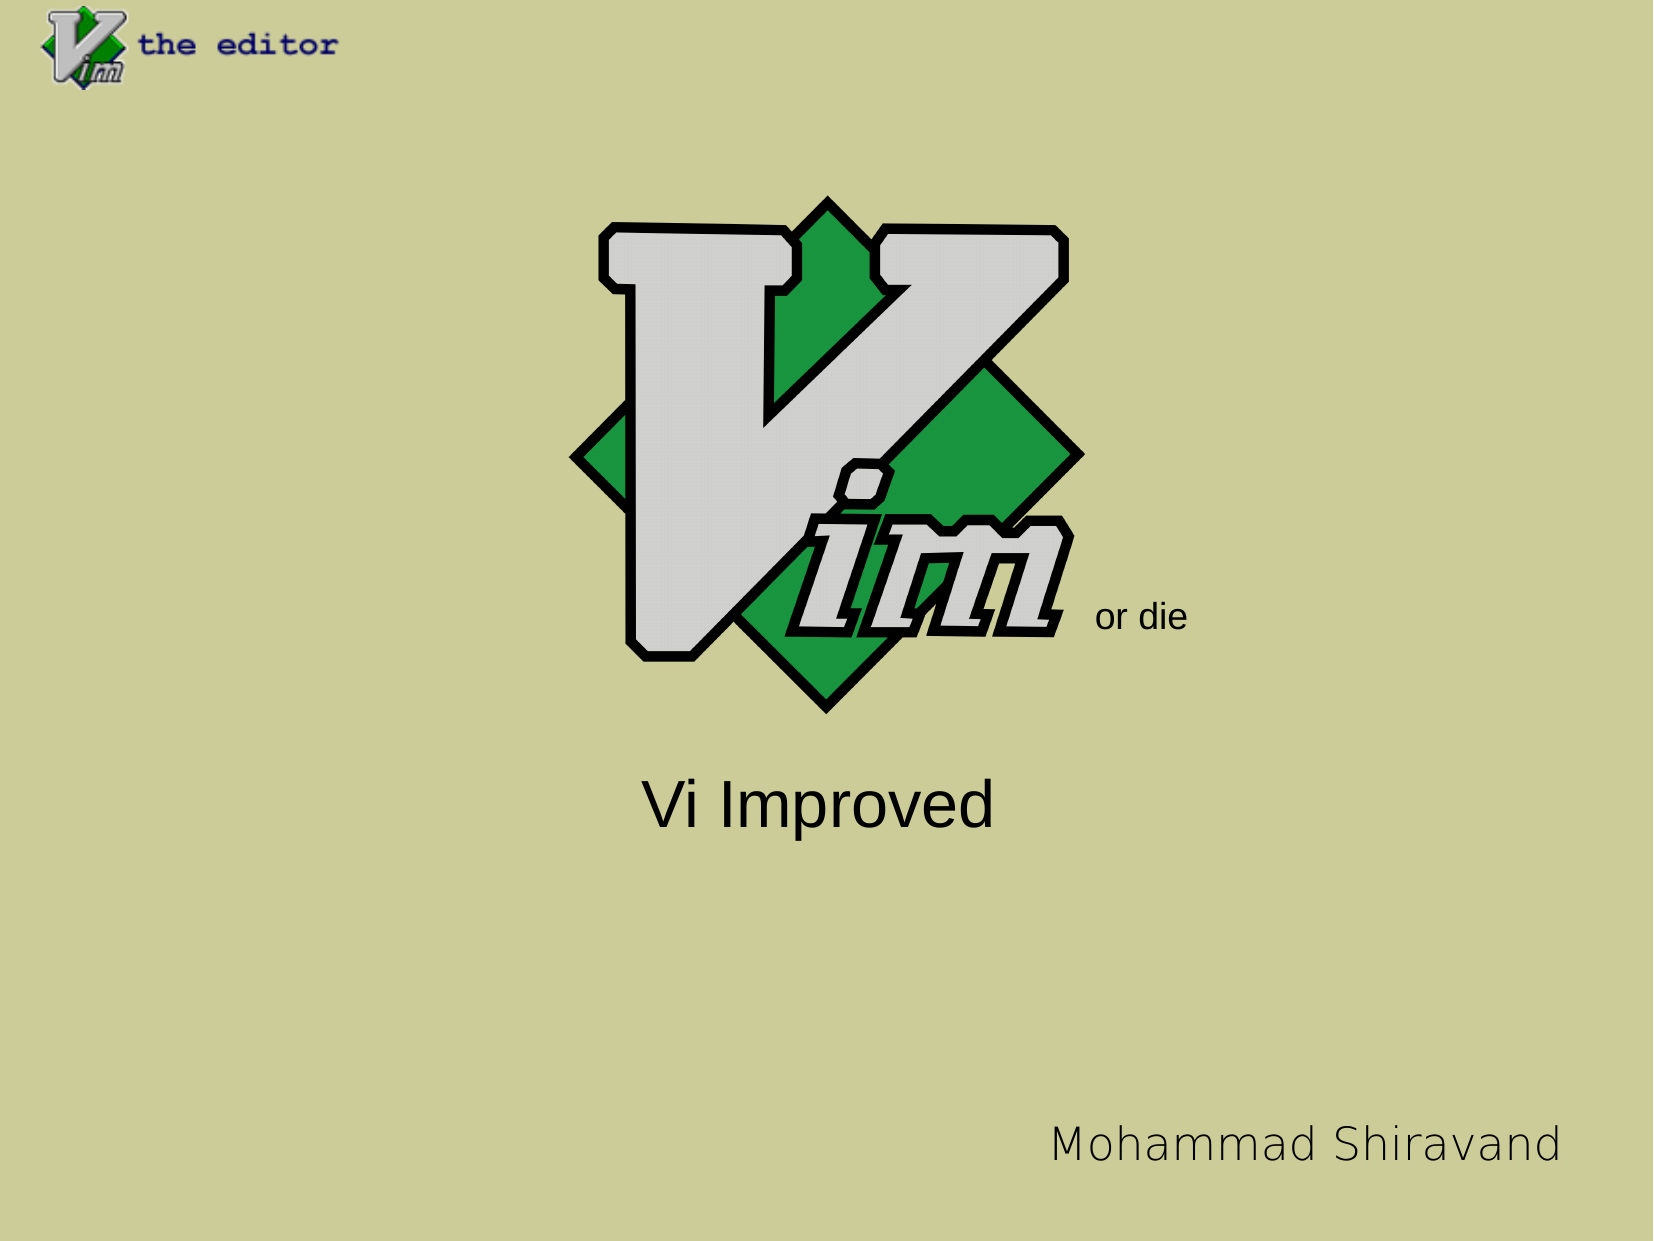

or die
# Vi Improved
Mohammad Shiravand